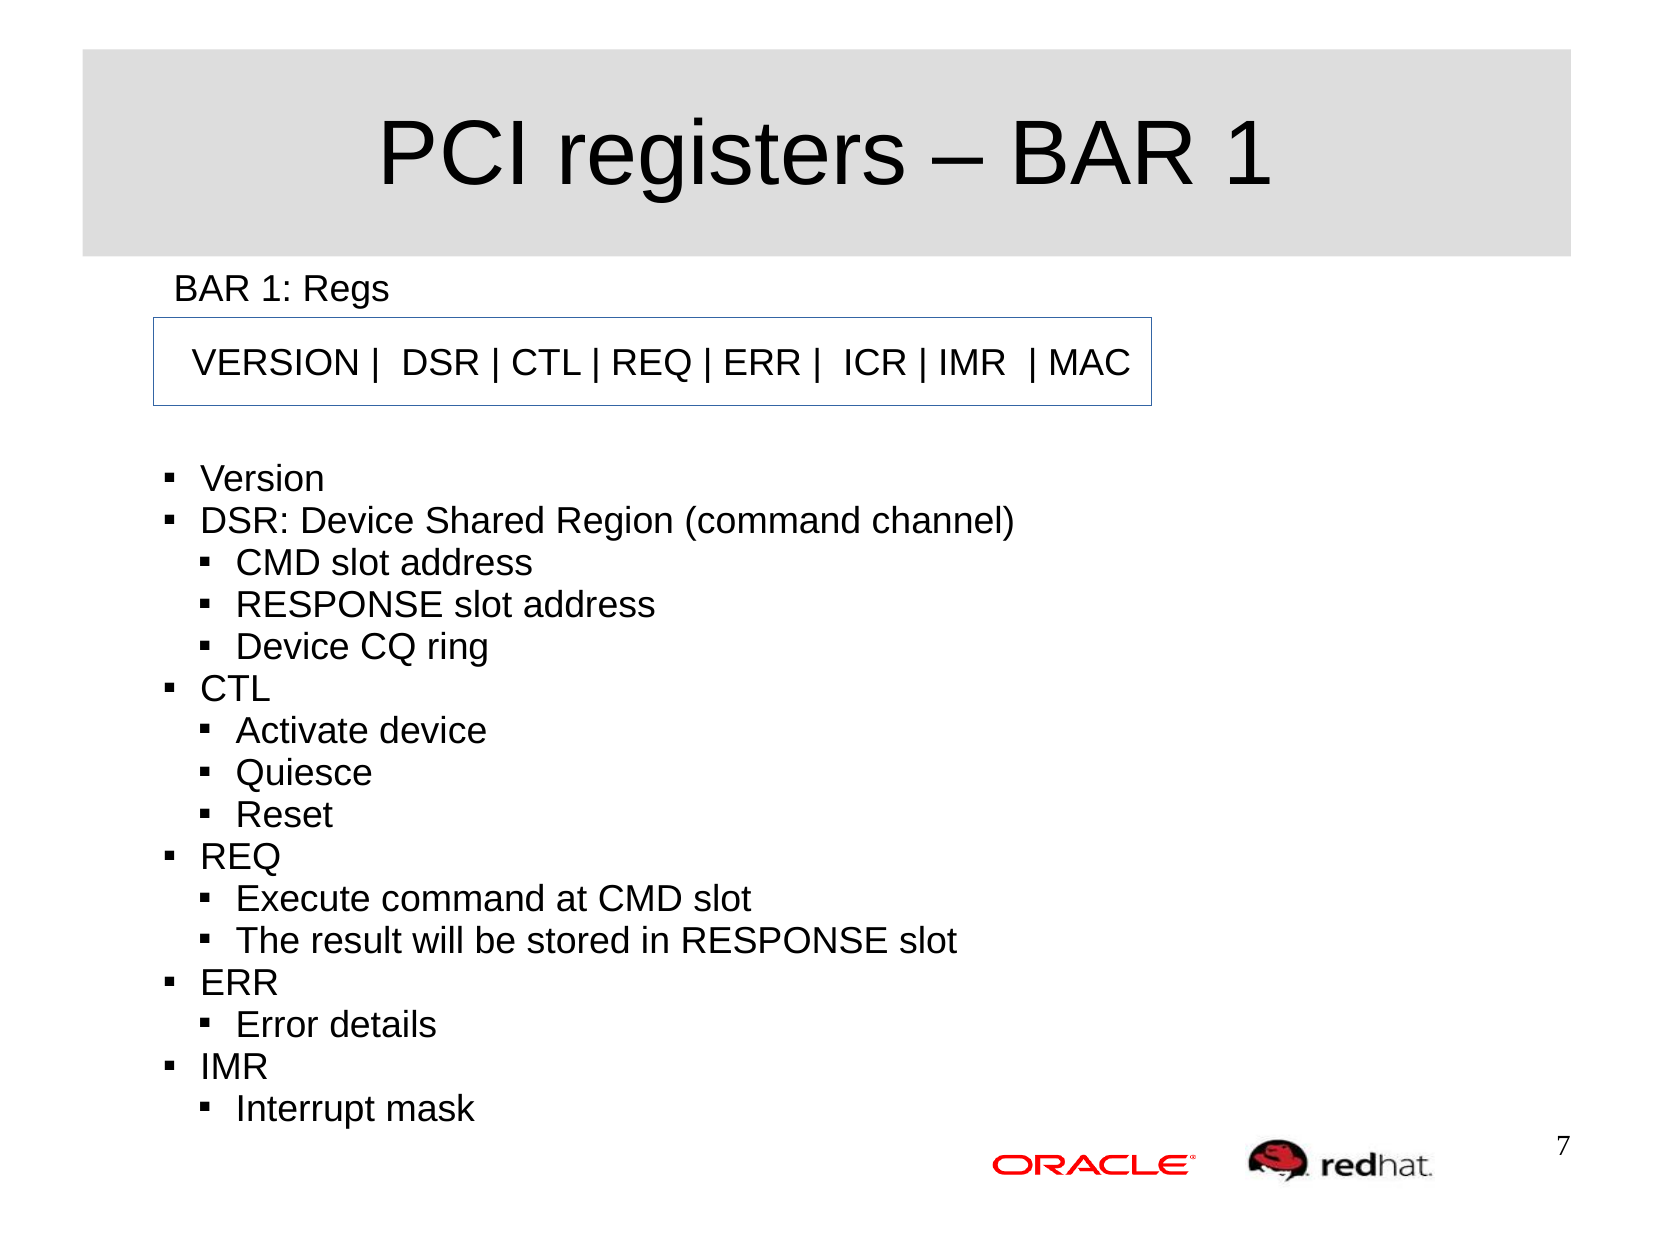

# PCI registers – BAR 1
BAR 1: Regs
VERSION | DSR | CTL | REQ | ERR | ICR | IMR | MAC
Version
DSR: Device Shared Region (command channel)
CMD slot address
RESPONSE slot address
Device CQ ring
CTL
Activate device
Quiesce
Reset
REQ
Execute command at CMD slot
The result will be stored in RESPONSE slot
ERR
Error details
IMR
Interrupt mask
7